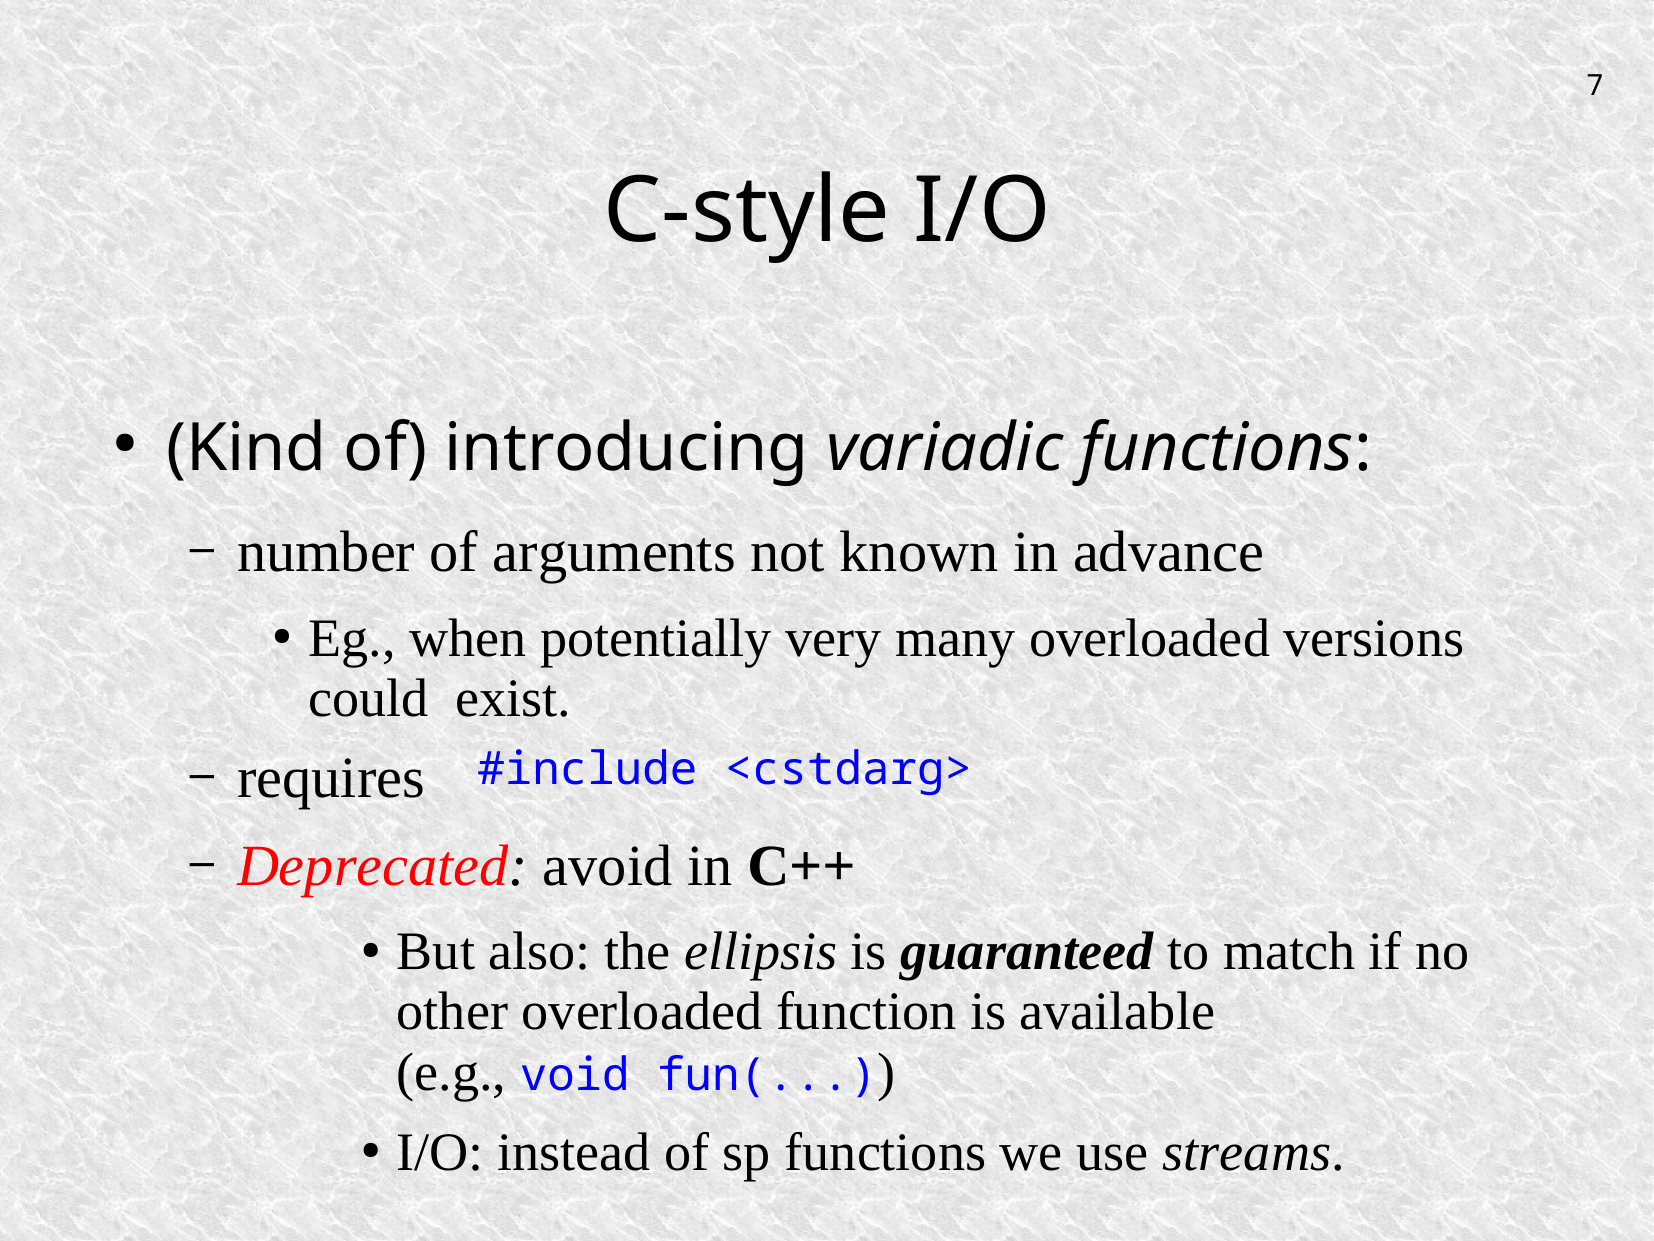

7
# C-style I/O
(Kind of) introducing variadic functions:
number of arguments not known in advance
Eg., when potentially very many overloaded versions could exist.
requires
Deprecated: avoid in C++
But also: the ellipsis is guaranteed to match if no other overloaded function is available
(e.g., void fun(...))
I/O: instead of sp functions we use streams.
#include <cstdarg>